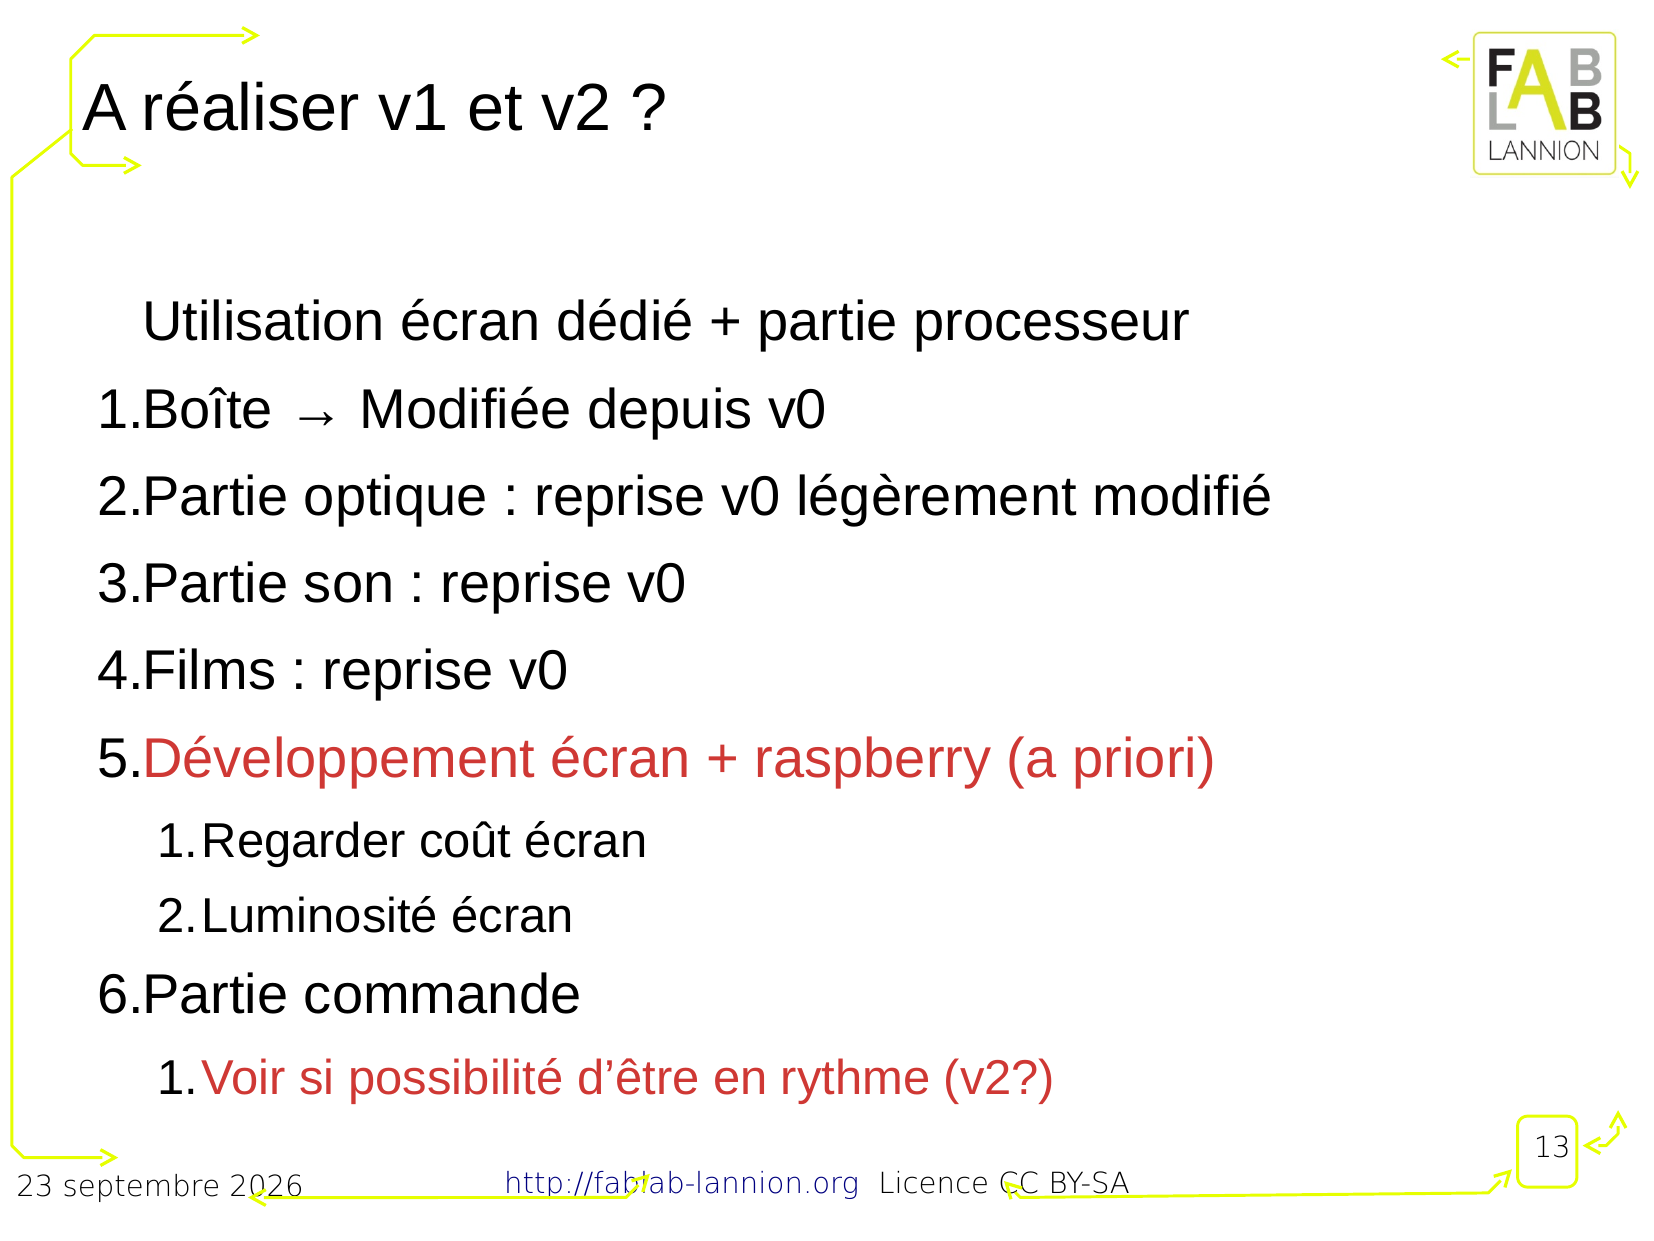

# A réaliser v1 et v2 ?
Utilisation écran dédié + partie processeur
Boîte → Modifiée depuis v0
Partie optique : reprise v0 légèrement modifié
Partie son : reprise v0
Films : reprise v0
Développement écran + raspberry (a priori)
Regarder coût écran
Luminosité écran
Partie commande
Voir si possibilité d’être en rythme (v2?)
13